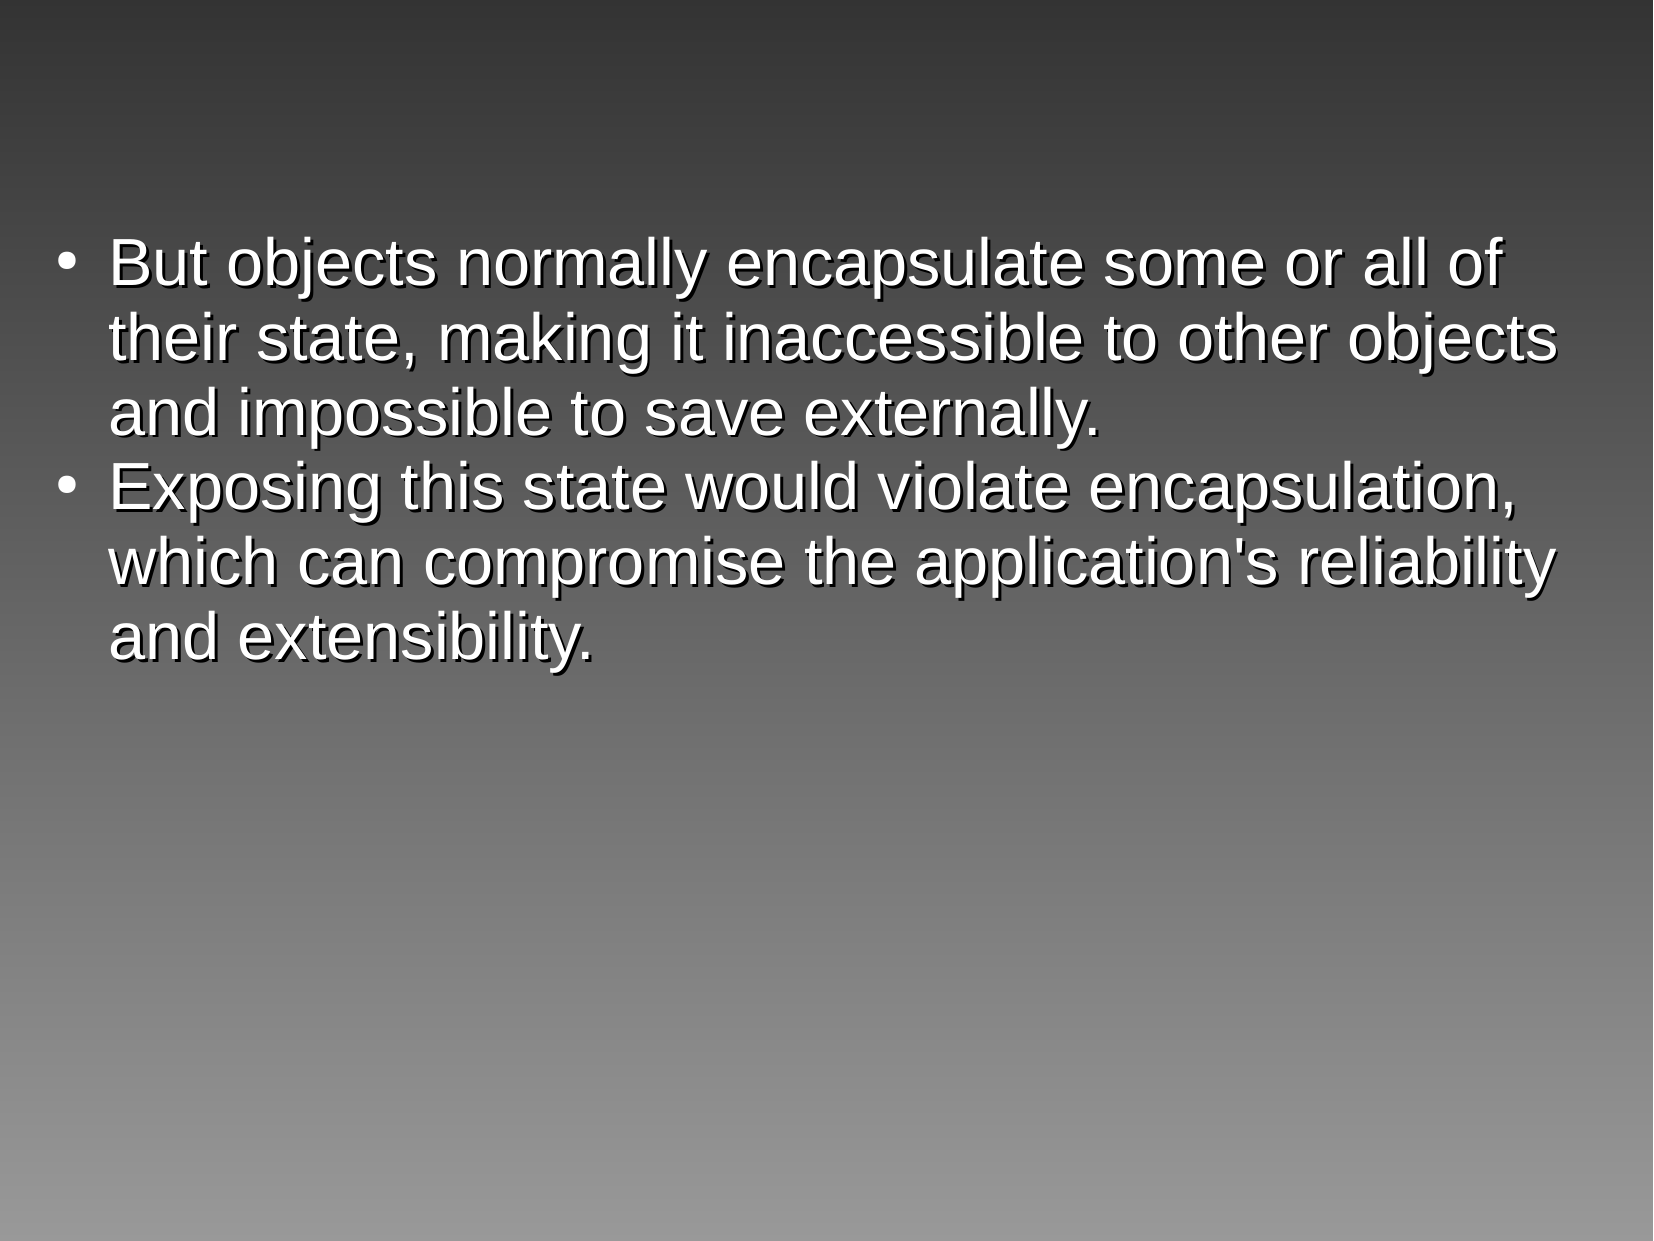

#
But objects normally encapsulate some or all of their state, making it inaccessible to other objects and impossible to save externally.
Exposing this state would violate encapsulation, which can compromise the application's reliability and extensibility.